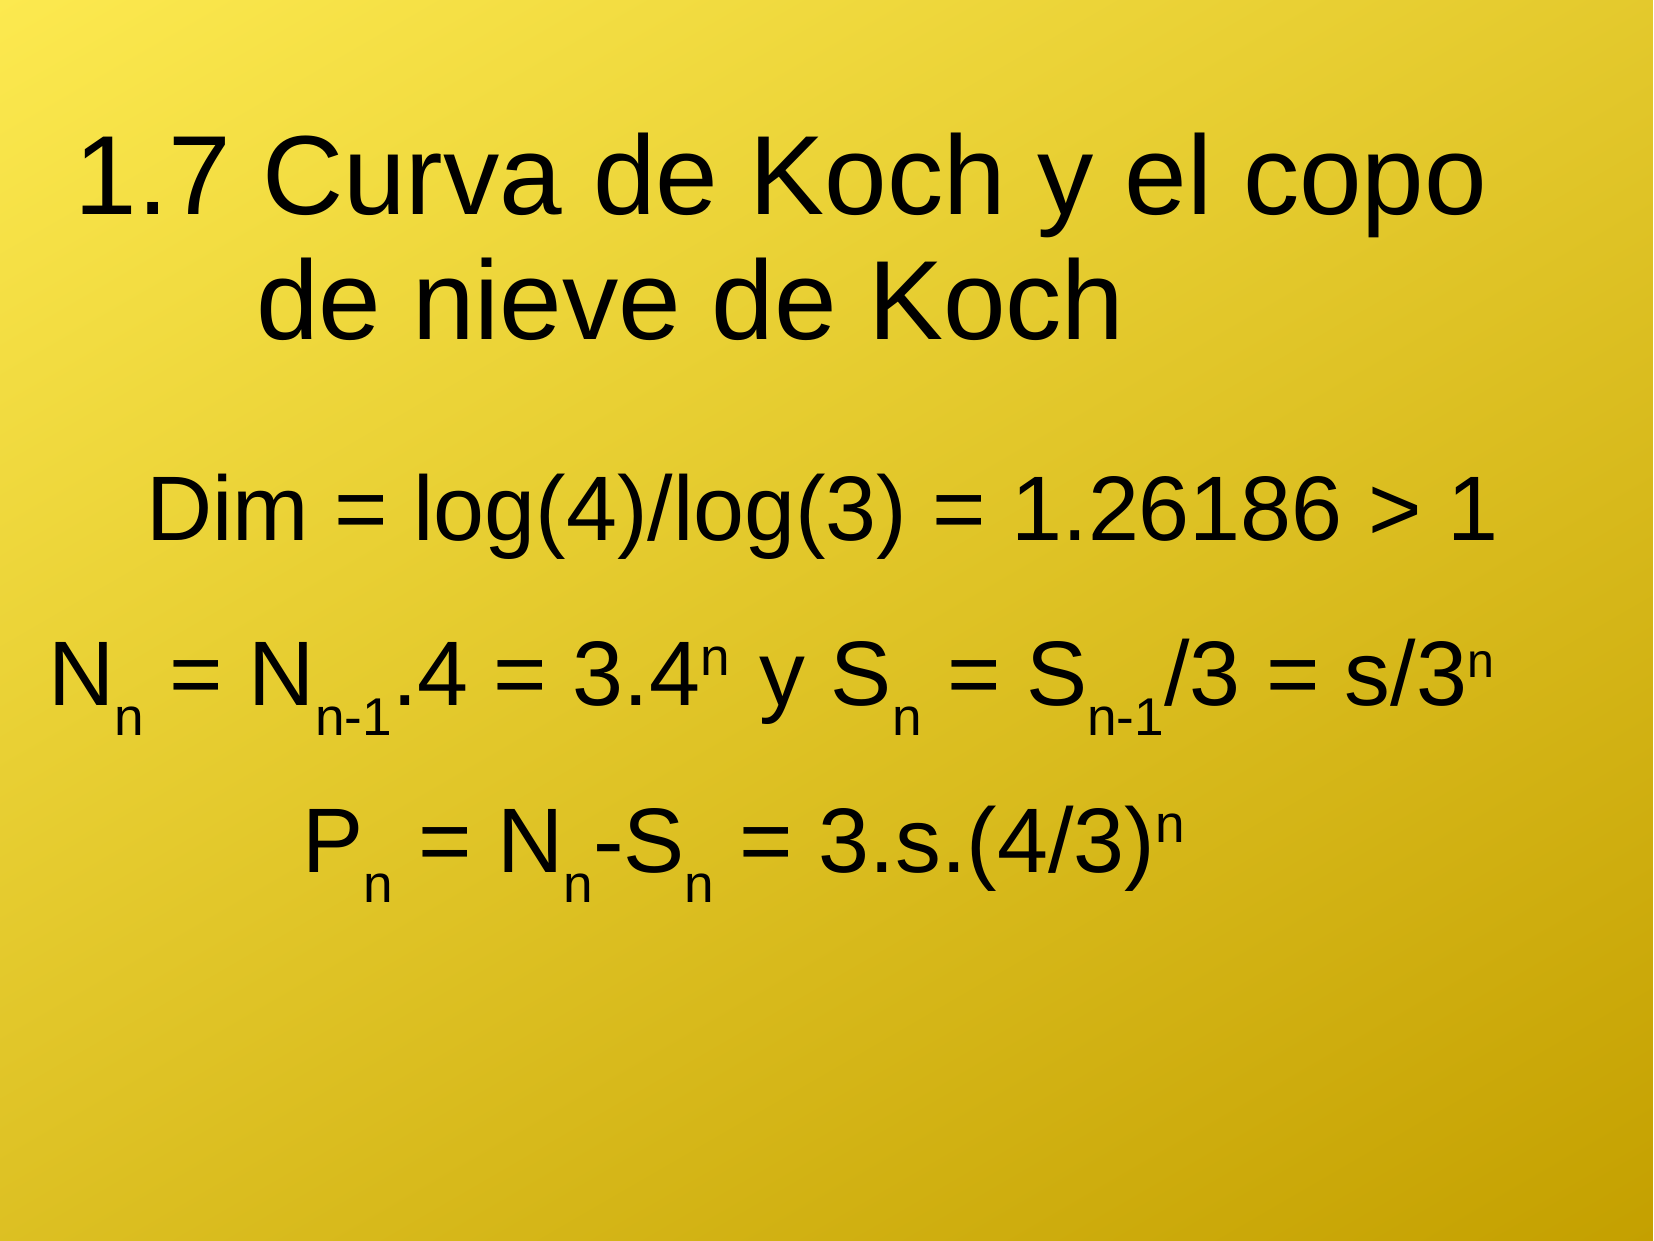

1.7 Curva de Koch y el copo
		 de nieve de Koch
Dim = log(4)/log(3) = 1.26186 > 1
Nn = Nn-1.4 = 3.4n y Sn = Sn-1/3 = s/3n
Pn = Nn-Sn = 3.s.(4/3)n